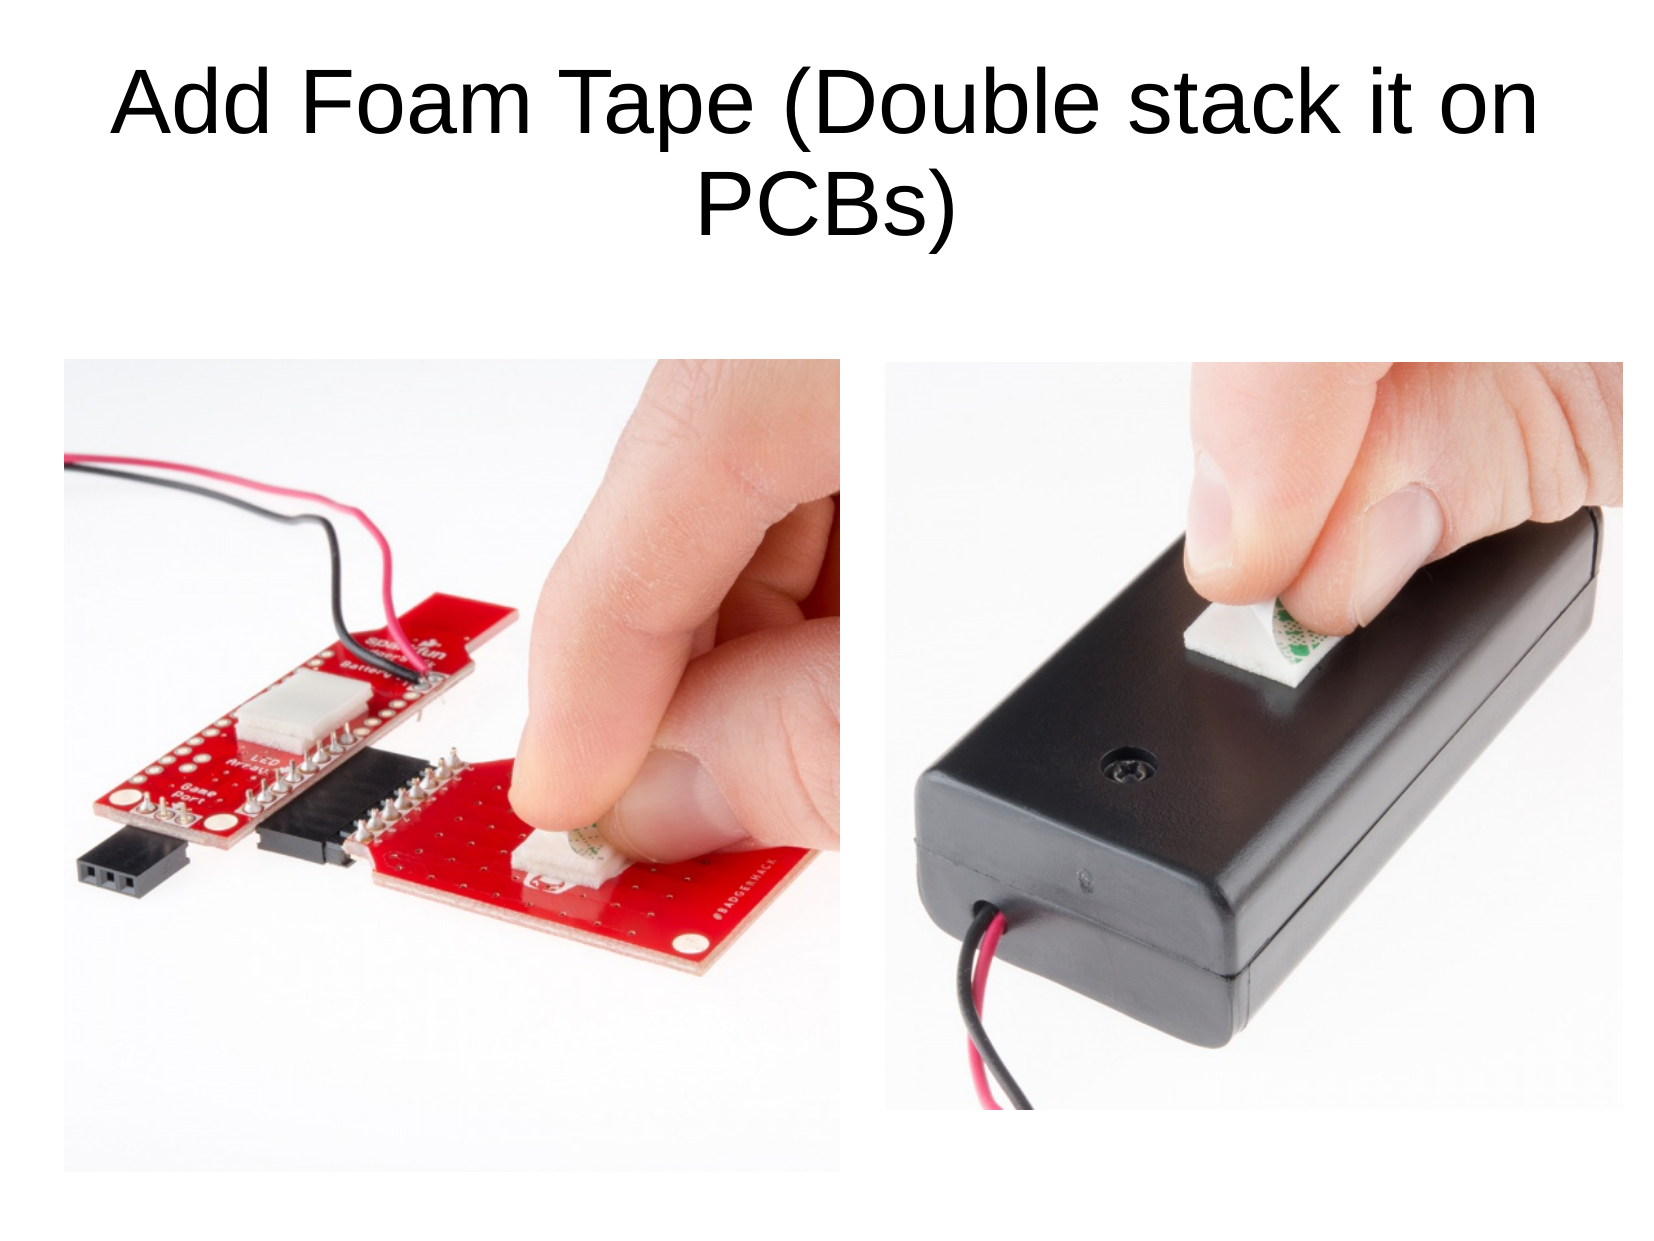

# Add Foam Tape (Double stack it on PCBs)